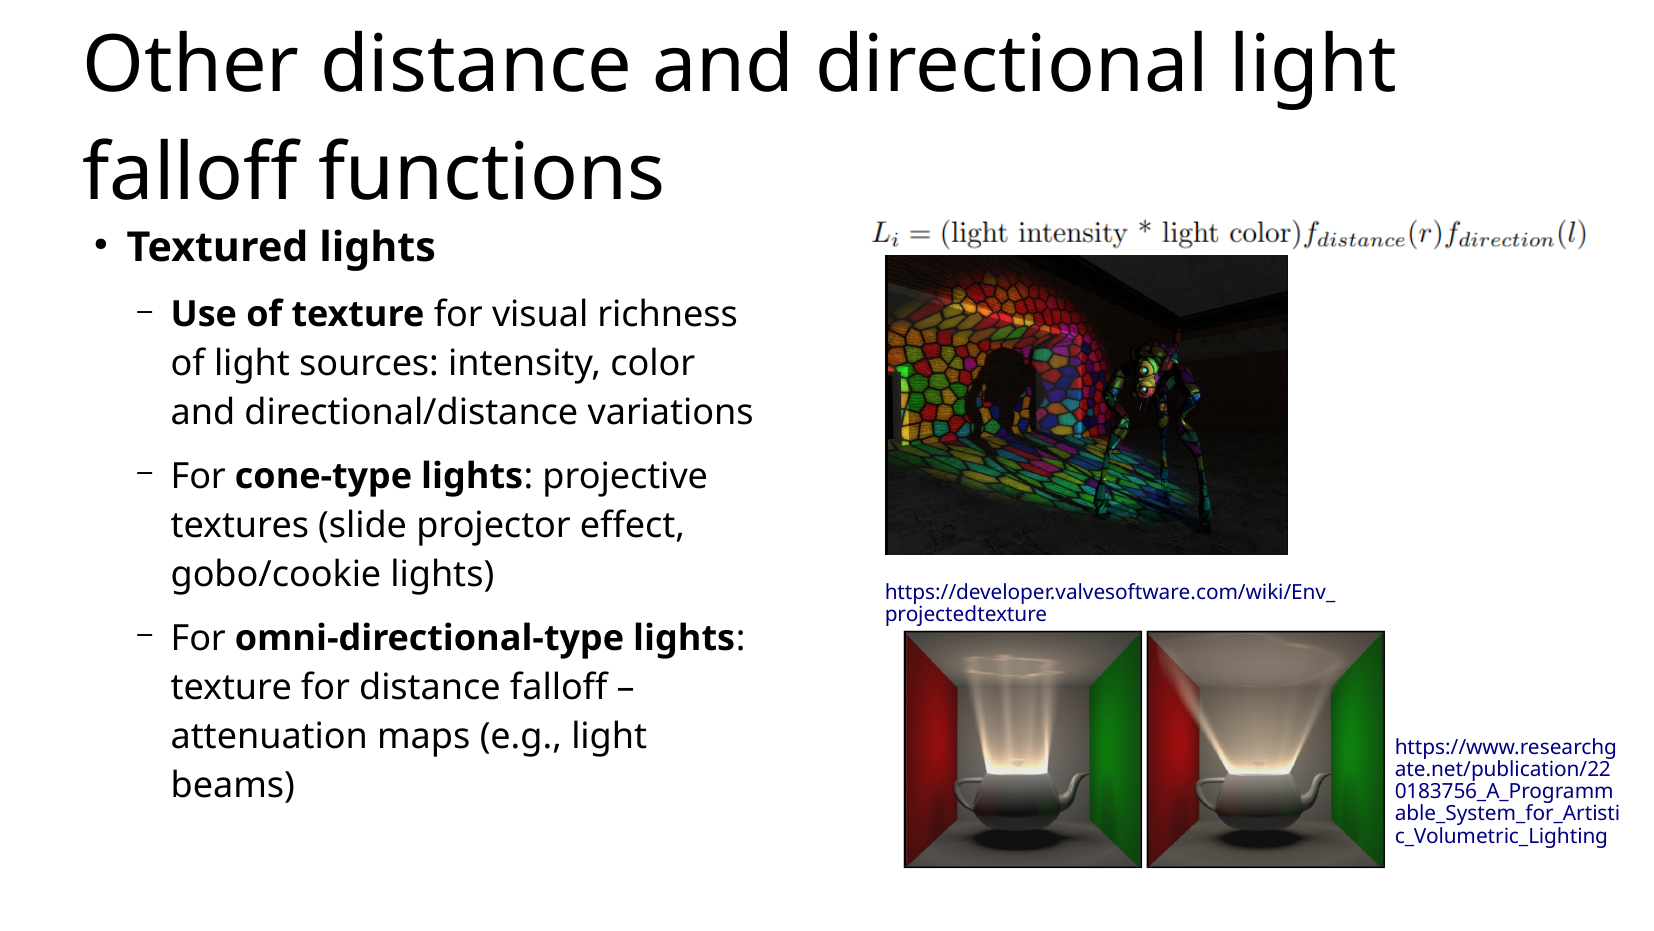

# Other distance and directional light falloff functions
Textured lights
Use of texture for visual richness of light sources: intensity, color and directional/distance variations
For cone-type lights: projective textures (slide projector effect, gobo/cookie lights)
For omni-directional-type lights: texture for distance falloff – attenuation maps (e.g., light beams)
https://developer.valvesoftware.com/wiki/Env_projectedtexture
https://www.researchgate.net/publication/220183756_A_Programmable_System_for_Artistic_Volumetric_Lighting